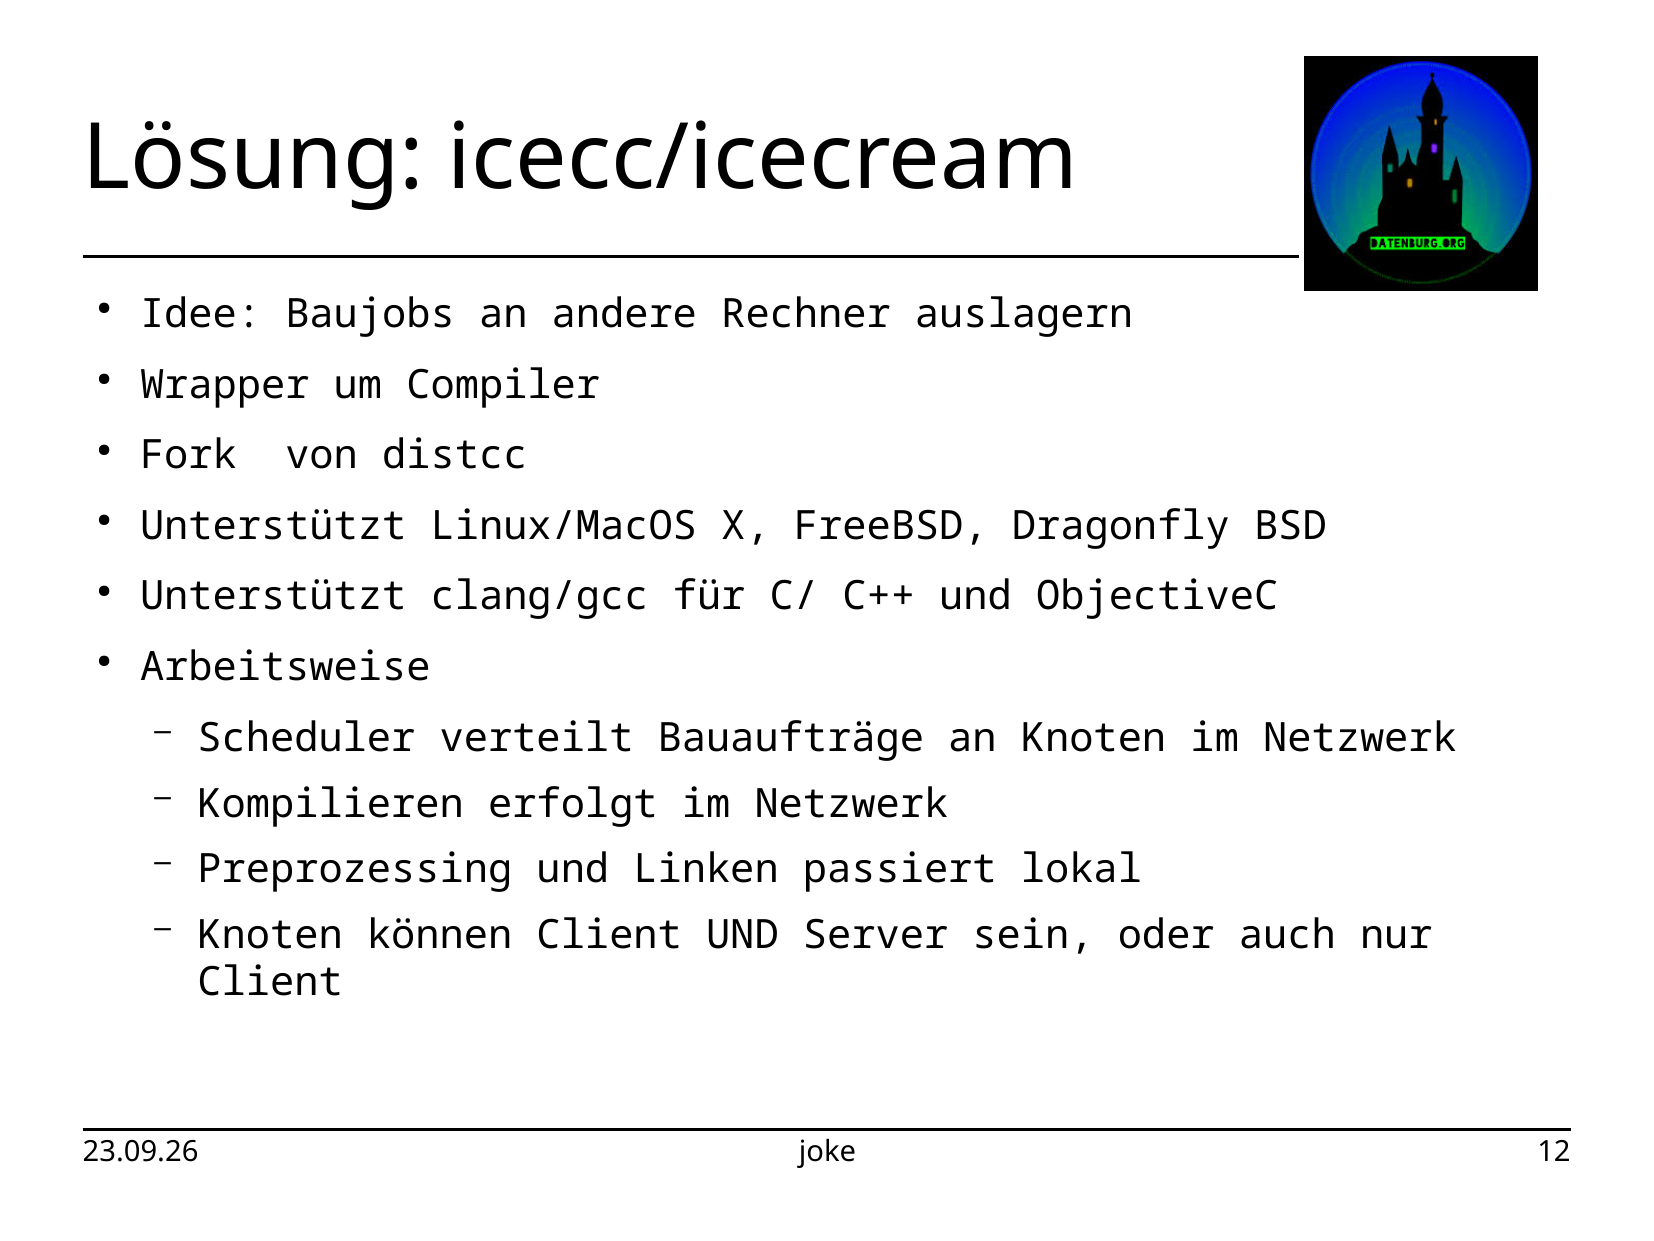

# Lösung: icecc/icecream
Idee: Baujobs an andere Rechner auslagern
Wrapper um Compiler
Fork von distcc
Unterstützt Linux/MacOS X, FreeBSD, Dragonfly BSD
Unterstützt clang/gcc für C/ C++ und ObjectiveC
Arbeitsweise
Scheduler verteilt Bauaufträge an Knoten im Netzwerk
Kompilieren erfolgt im Netzwerk
Preprozessing und Linken passiert lokal
Knoten können Client UND Server sein, oder auch nur Client
Chrissi^
12